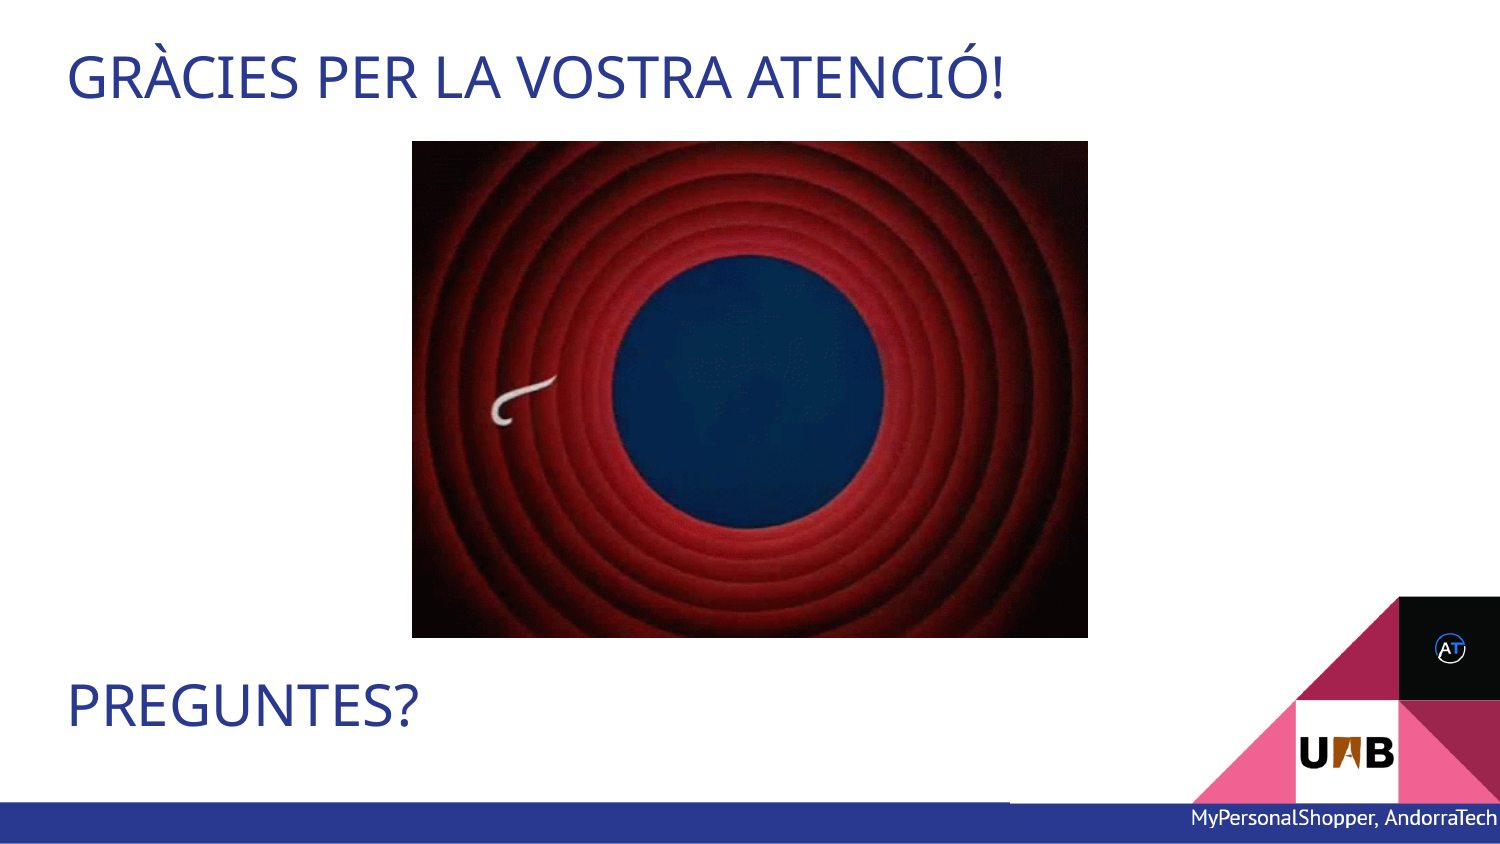

# GRÀCIES PER LA VOSTRA ATENCIÓ!
PREGUNTES?